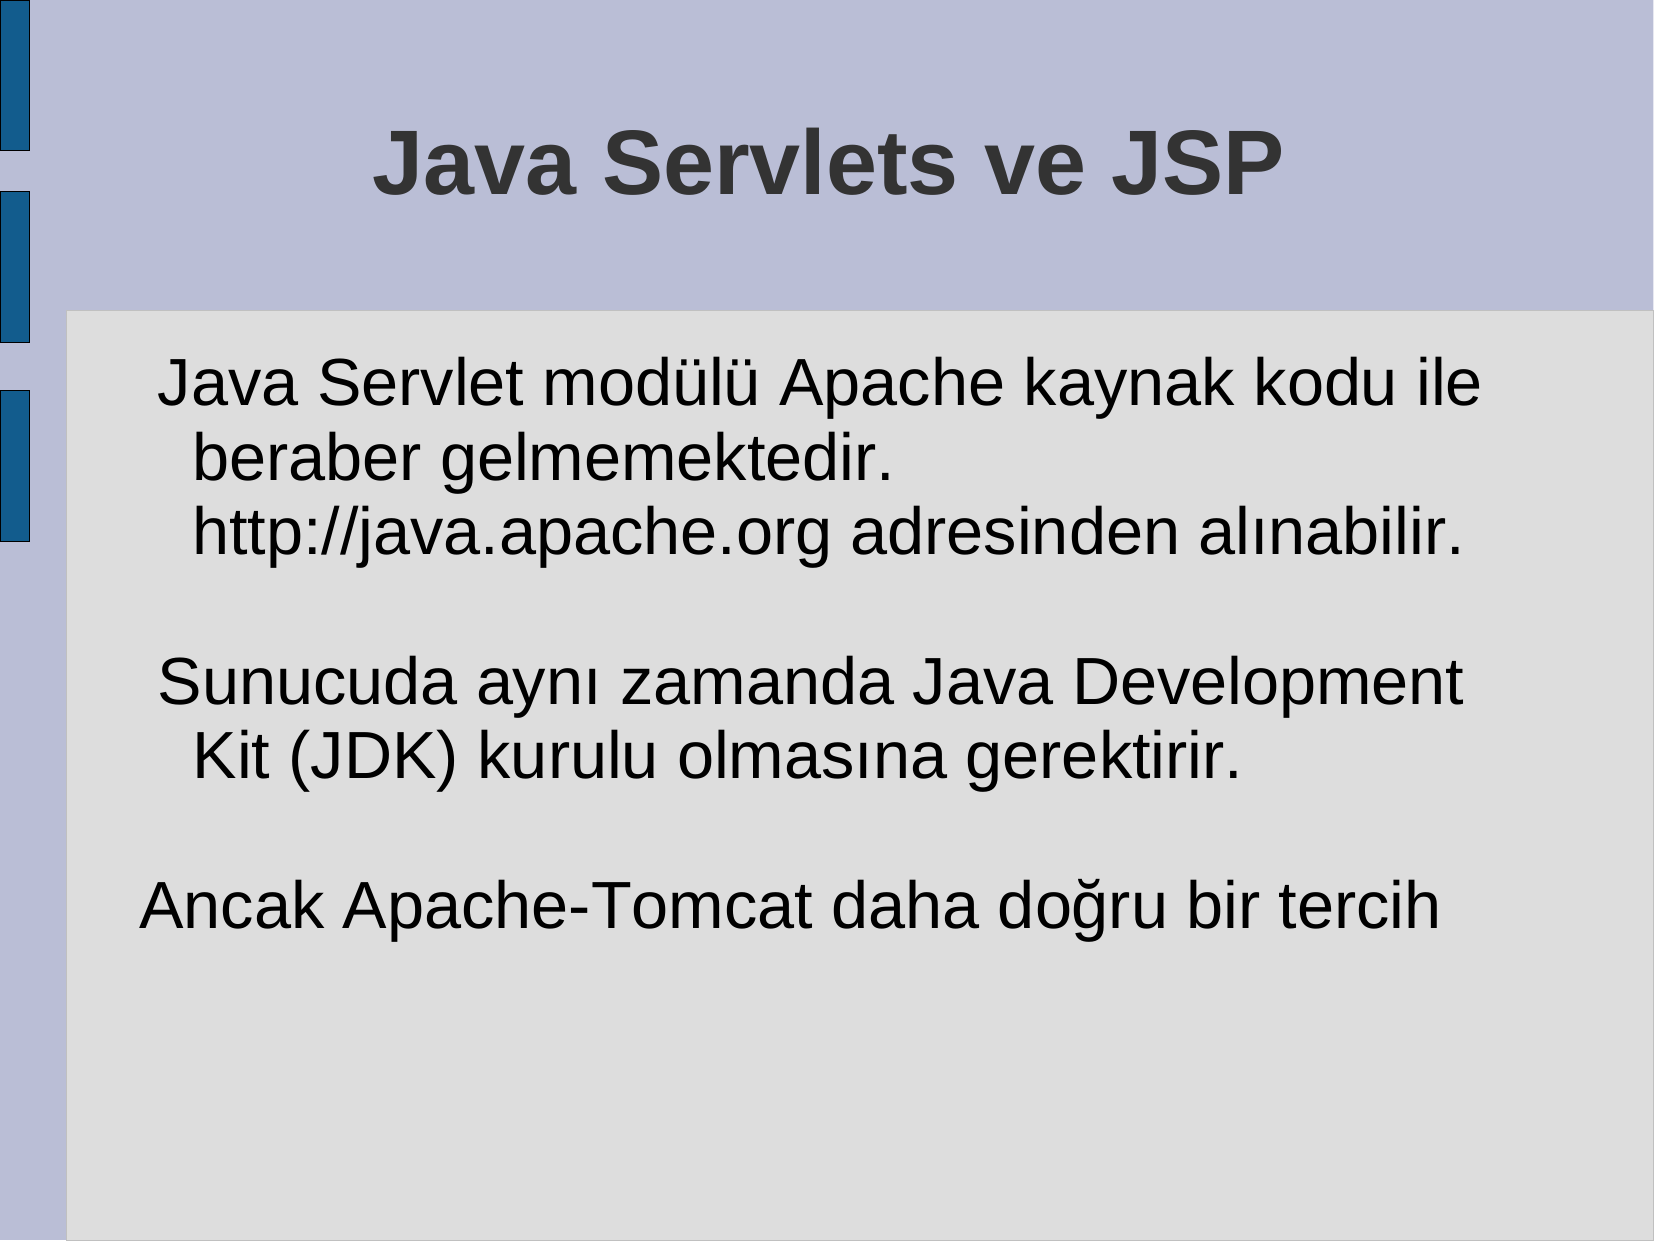

# Java Servlets ve JSP
 Java Servlet modülü Apache kaynak kodu ile beraber gelmemektedir. http://java.apache.org adresinden alınabilir.
 Sunucuda aynı zamanda Java Development Kit (JDK) kurulu olmasına gerektirir.
Ancak Apache-Tomcat daha doğru bir tercih